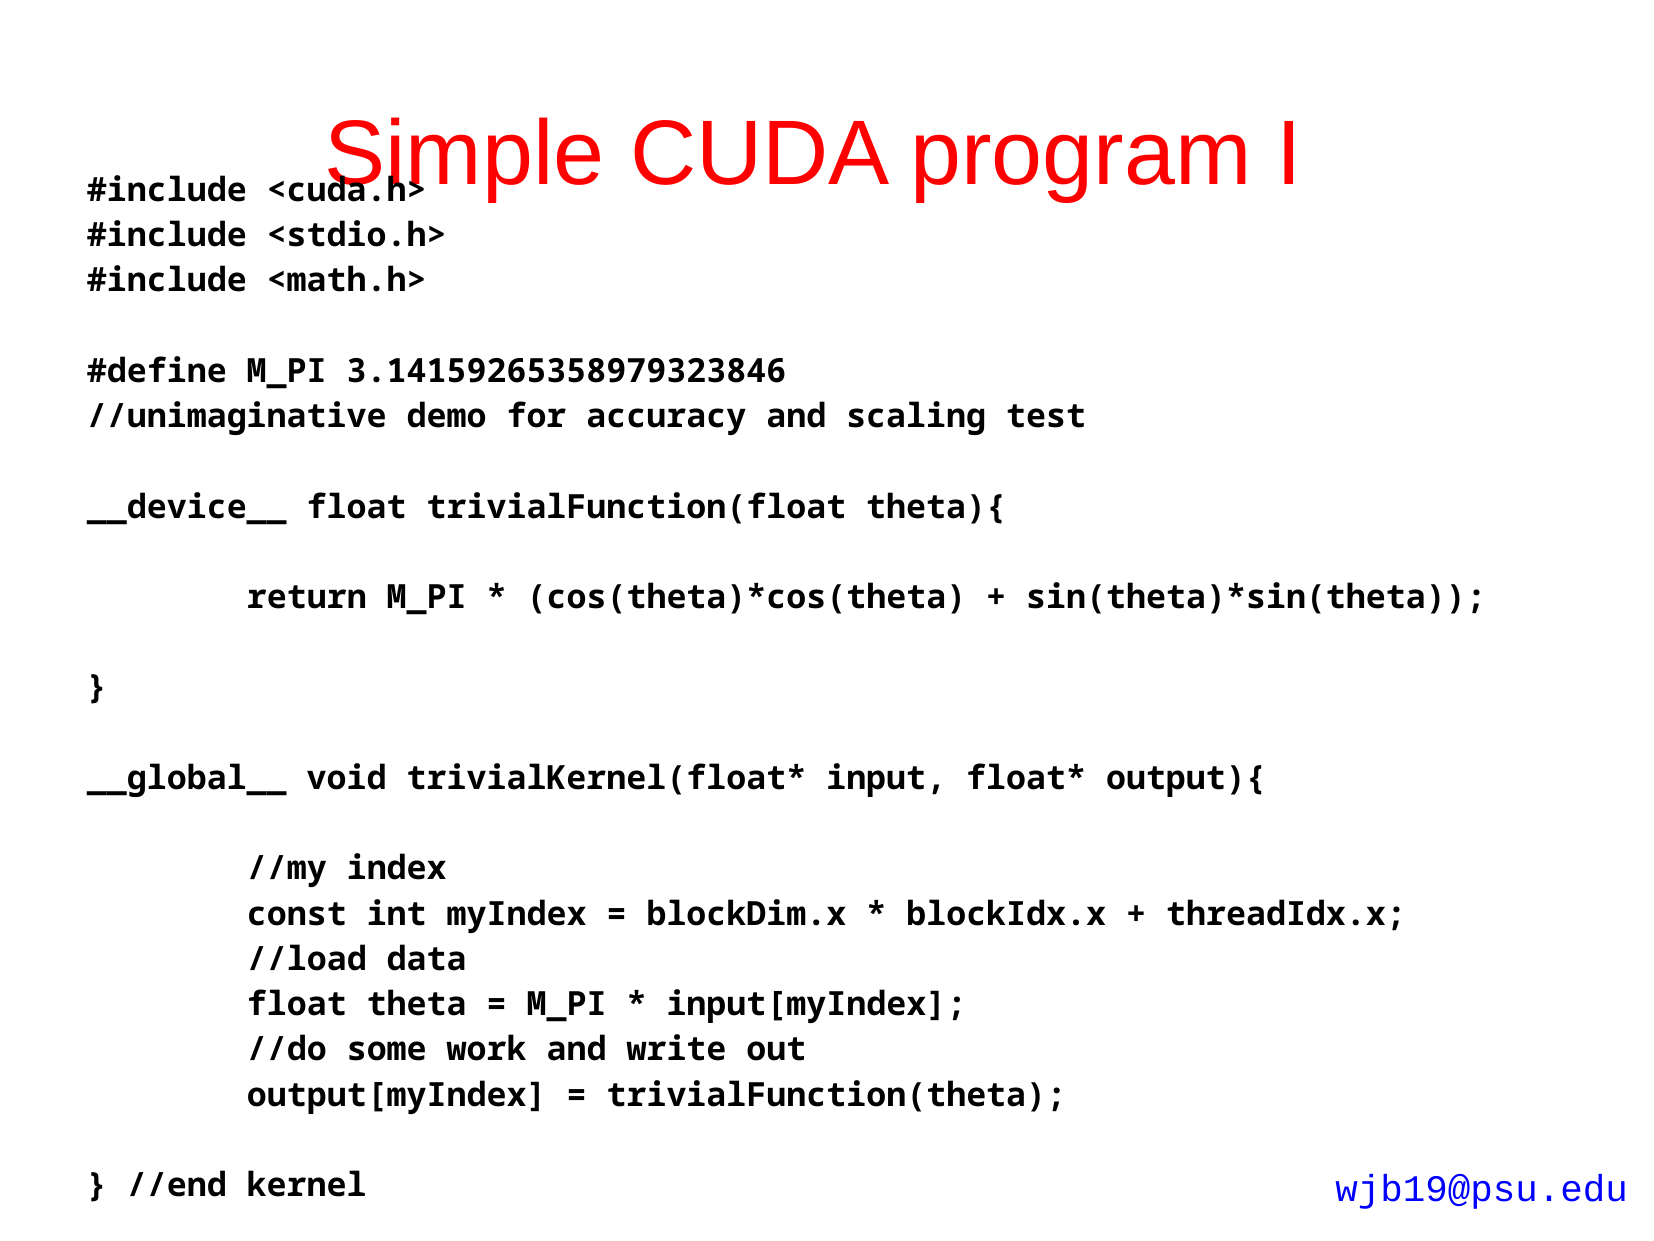

# Simple CUDA program I
#include <cuda.h>
#include <stdio.h>
#include <math.h>
#define M_PI 3.14159265358979323846
//unimaginative demo for accuracy and scaling test
__device__ float trivialFunction(float theta){
 return M_PI * (cos(theta)*cos(theta) + sin(theta)*sin(theta));
}
__global__ void trivialKernel(float* input, float* output){
 //my index
 const int myIndex = blockDim.x * blockIdx.x + threadIdx.x;
 //load data
 float theta = M_PI * input[myIndex];
 //do some work and write out
 output[myIndex] = trivialFunction(theta);
} //end kernel
wjb19@psu.edu